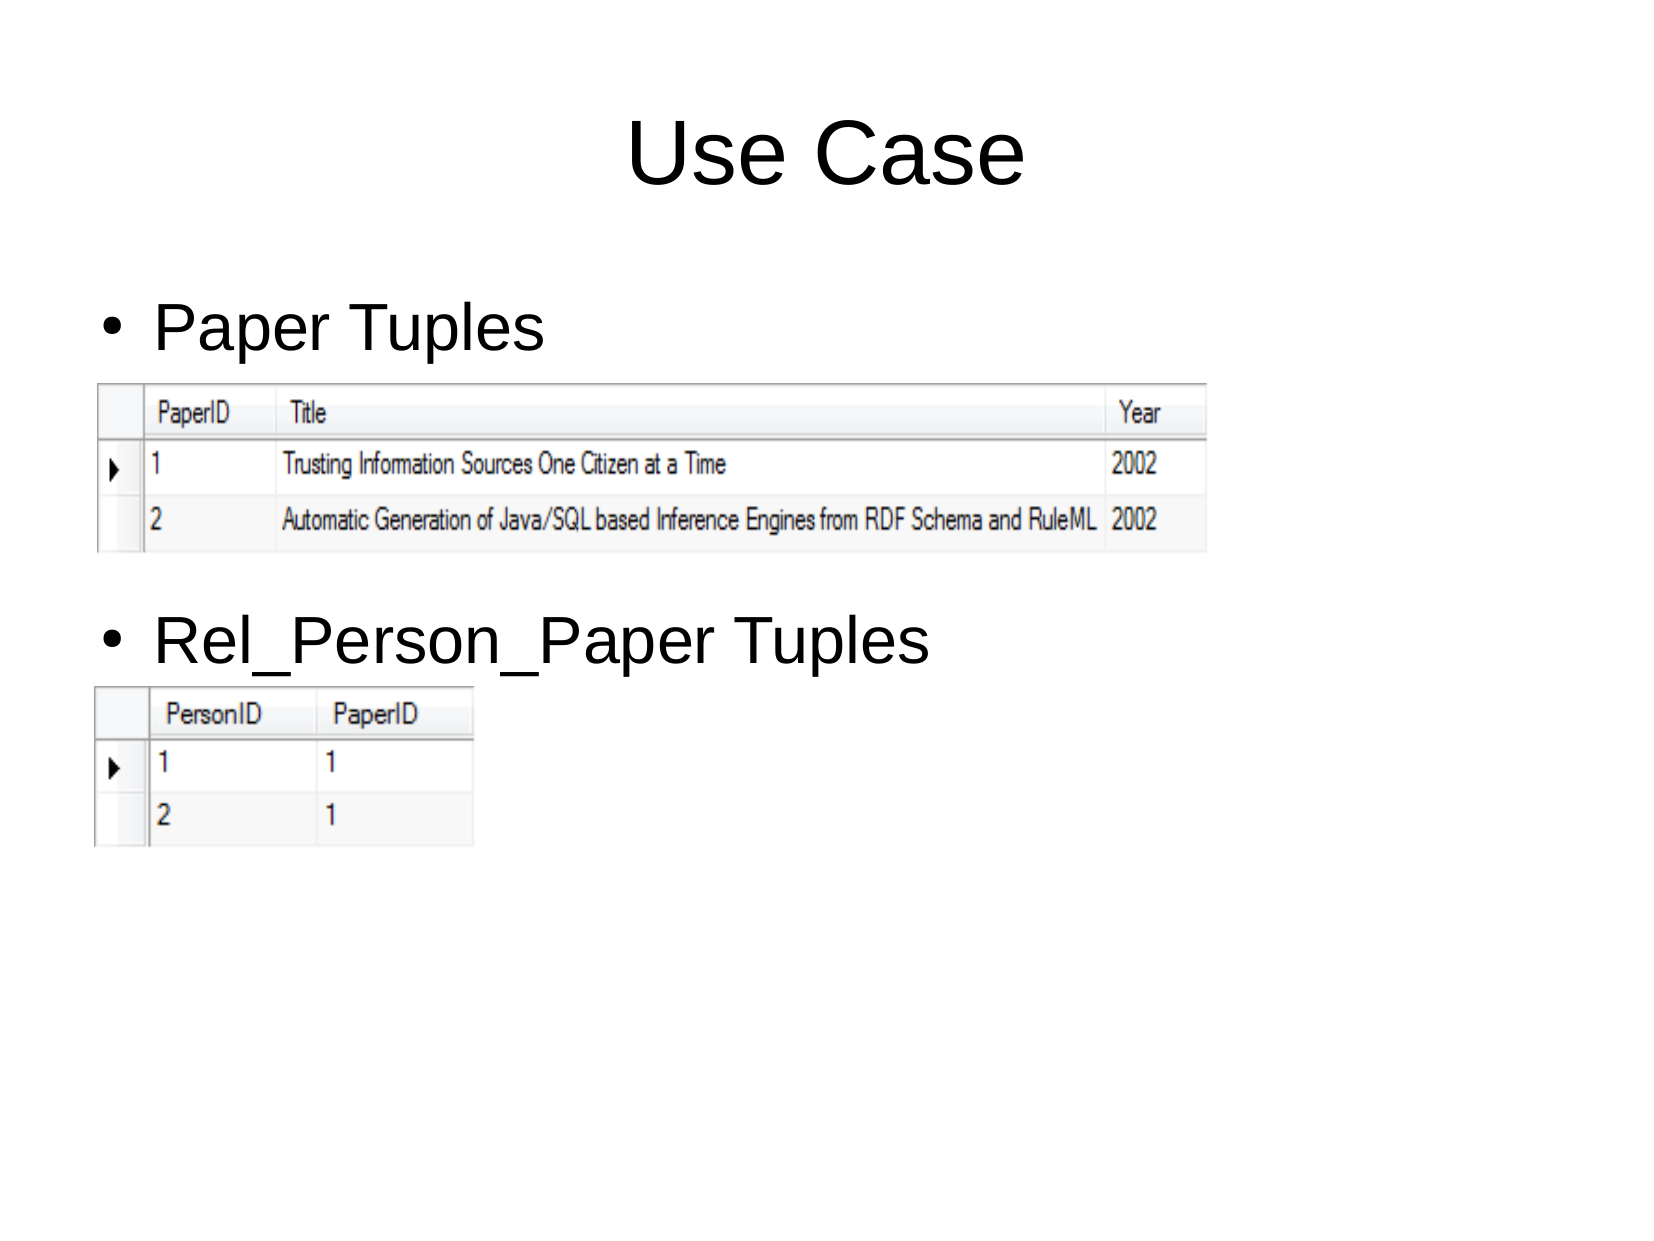

# Use Case
Paper Tuples
Rel_Person_Paper Tuples